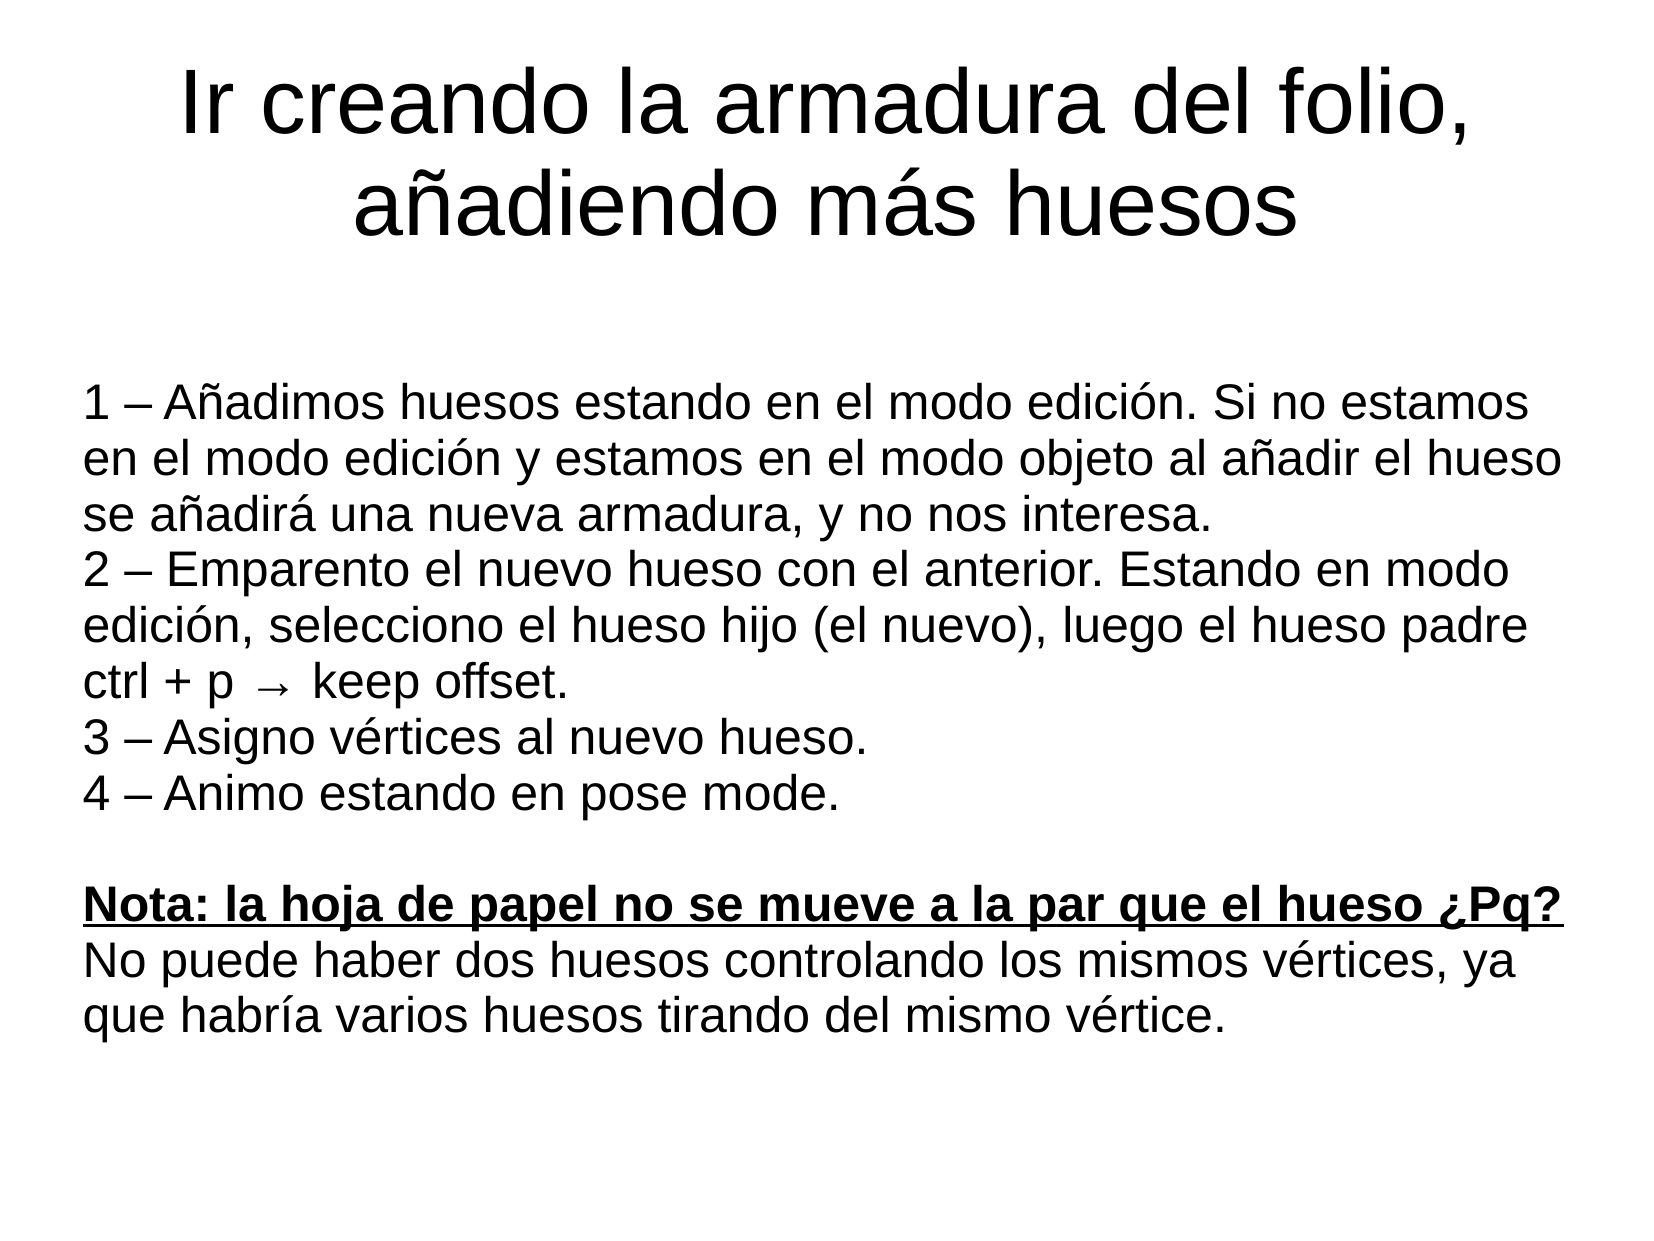

# Ir creando la armadura del folio, añadiendo más huesos
1 – Añadimos huesos estando en el modo edición. Si no estamos en el modo edición y estamos en el modo objeto al añadir el hueso se añadirá una nueva armadura, y no nos interesa.
2 – Emparento el nuevo hueso con el anterior. Estando en modo edición, selecciono el hueso hijo (el nuevo), luego el hueso padre ctrl + p → keep offset.
3 – Asigno vértices al nuevo hueso.
4 – Animo estando en pose mode.
Nota: la hoja de papel no se mueve a la par que el hueso ¿Pq?
No puede haber dos huesos controlando los mismos vértices, ya que habría varios huesos tirando del mismo vértice.